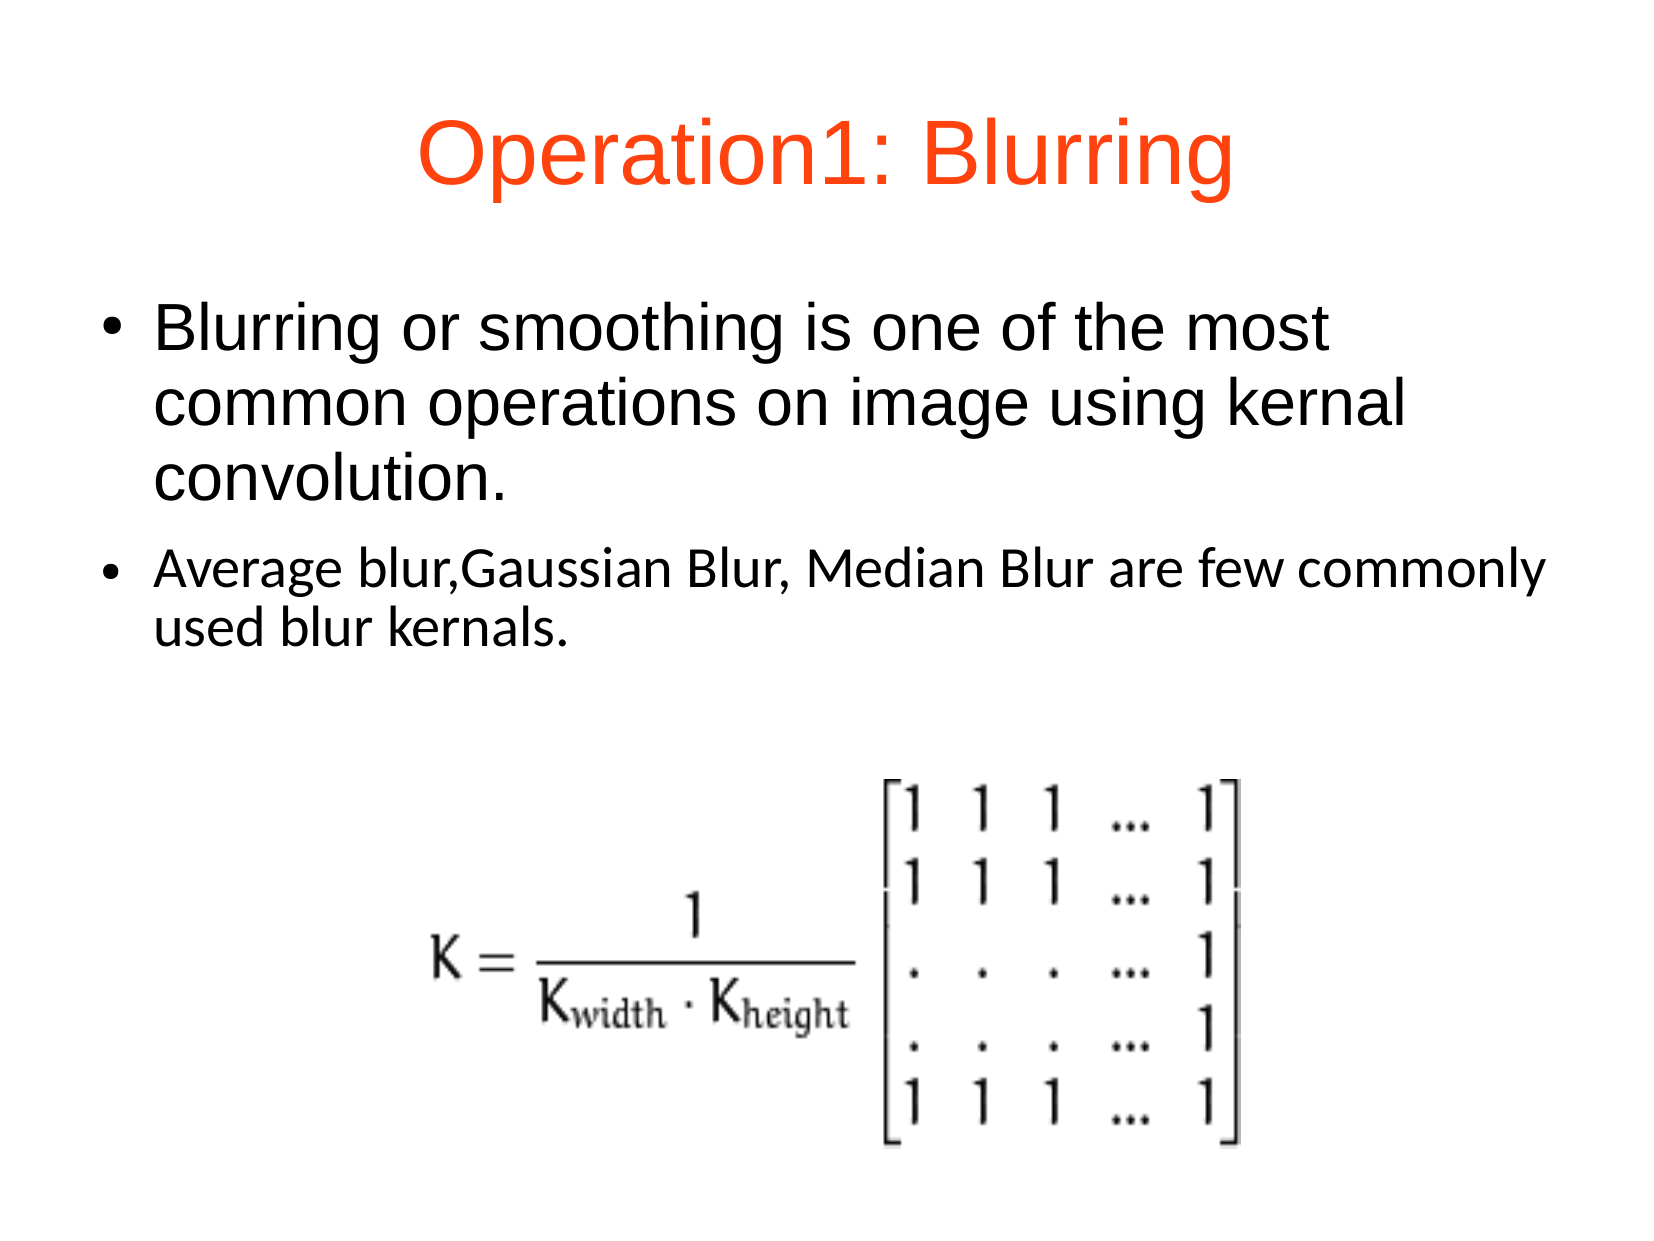

# Operation1: Blurring
Blurring or smoothing is one of the most common operations on image using kernal convolution.
Average blur,Gaussian Blur, Median Blur are few commonly used blur kernals.